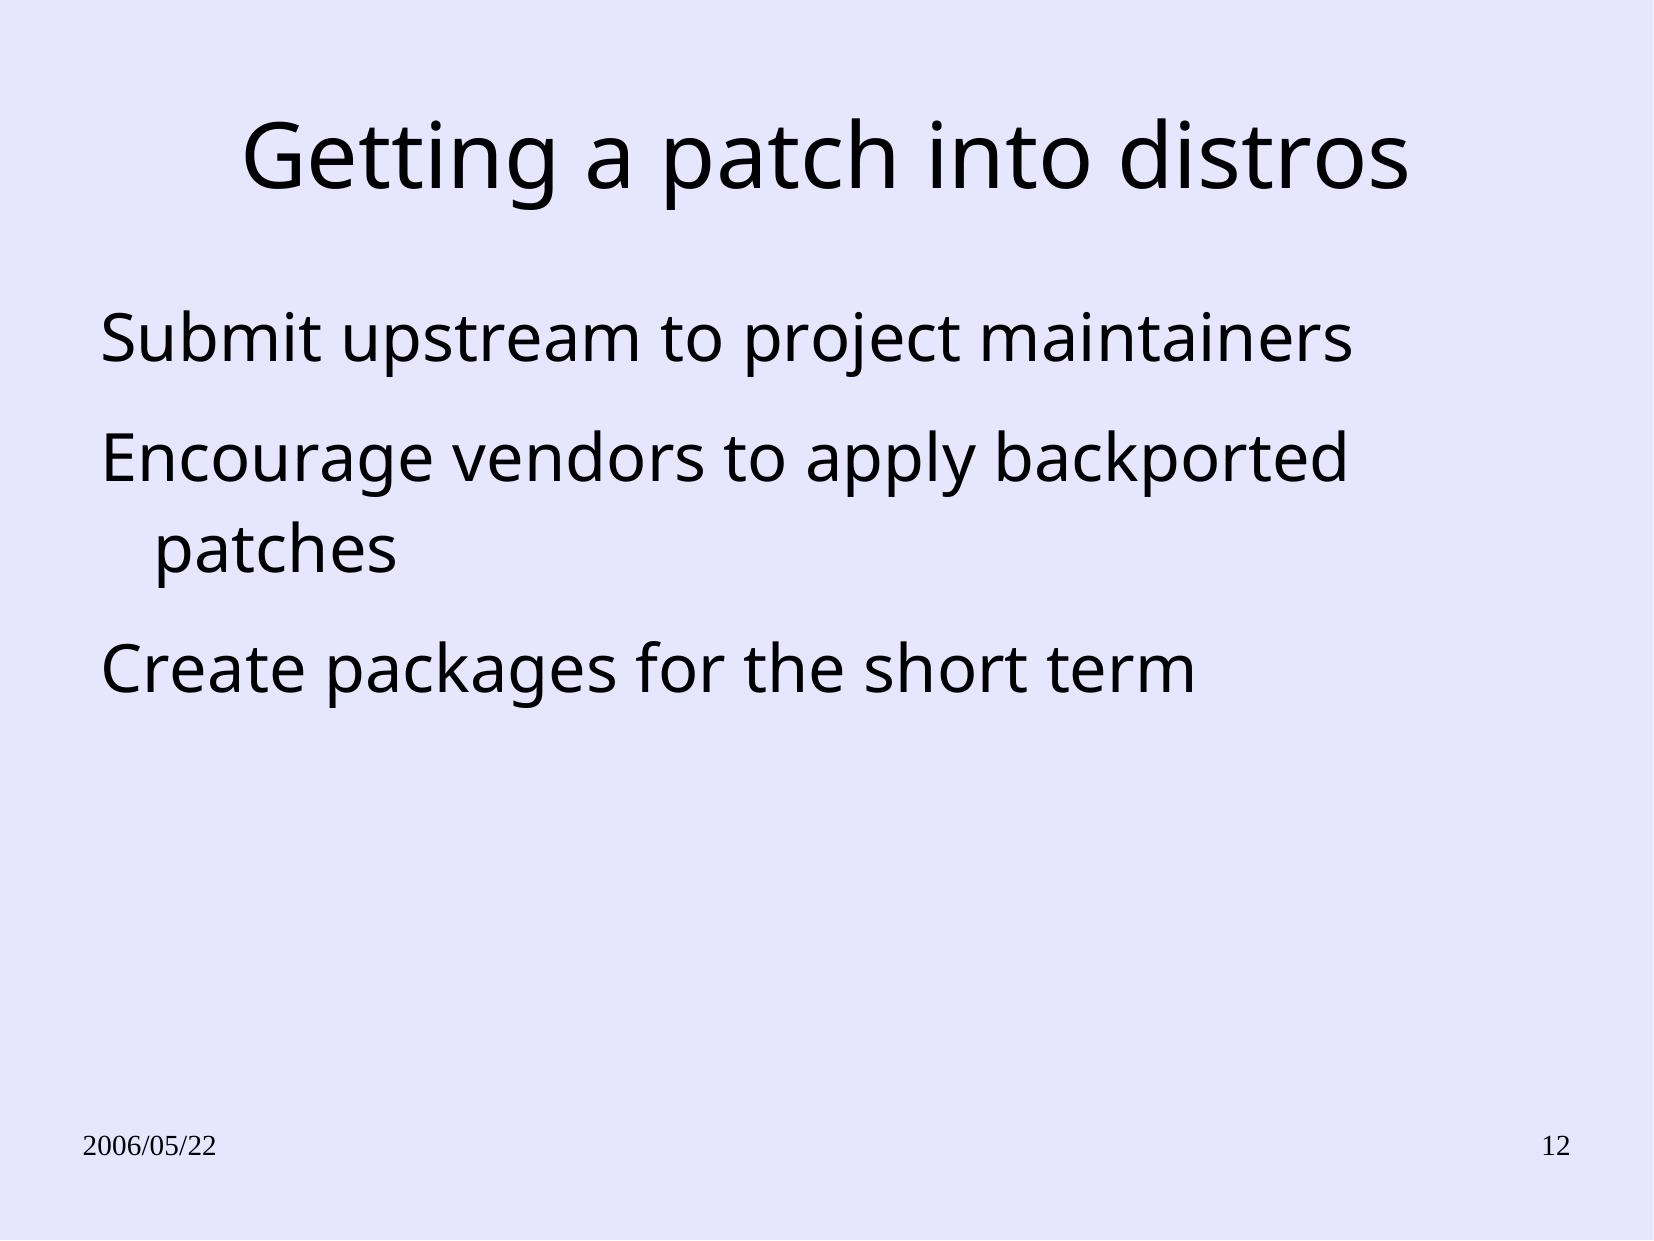

# Getting a patch into distros
Submit upstream to project maintainers
Encourage vendors to apply backported patches
Create packages for the short term
2006/05/22
12